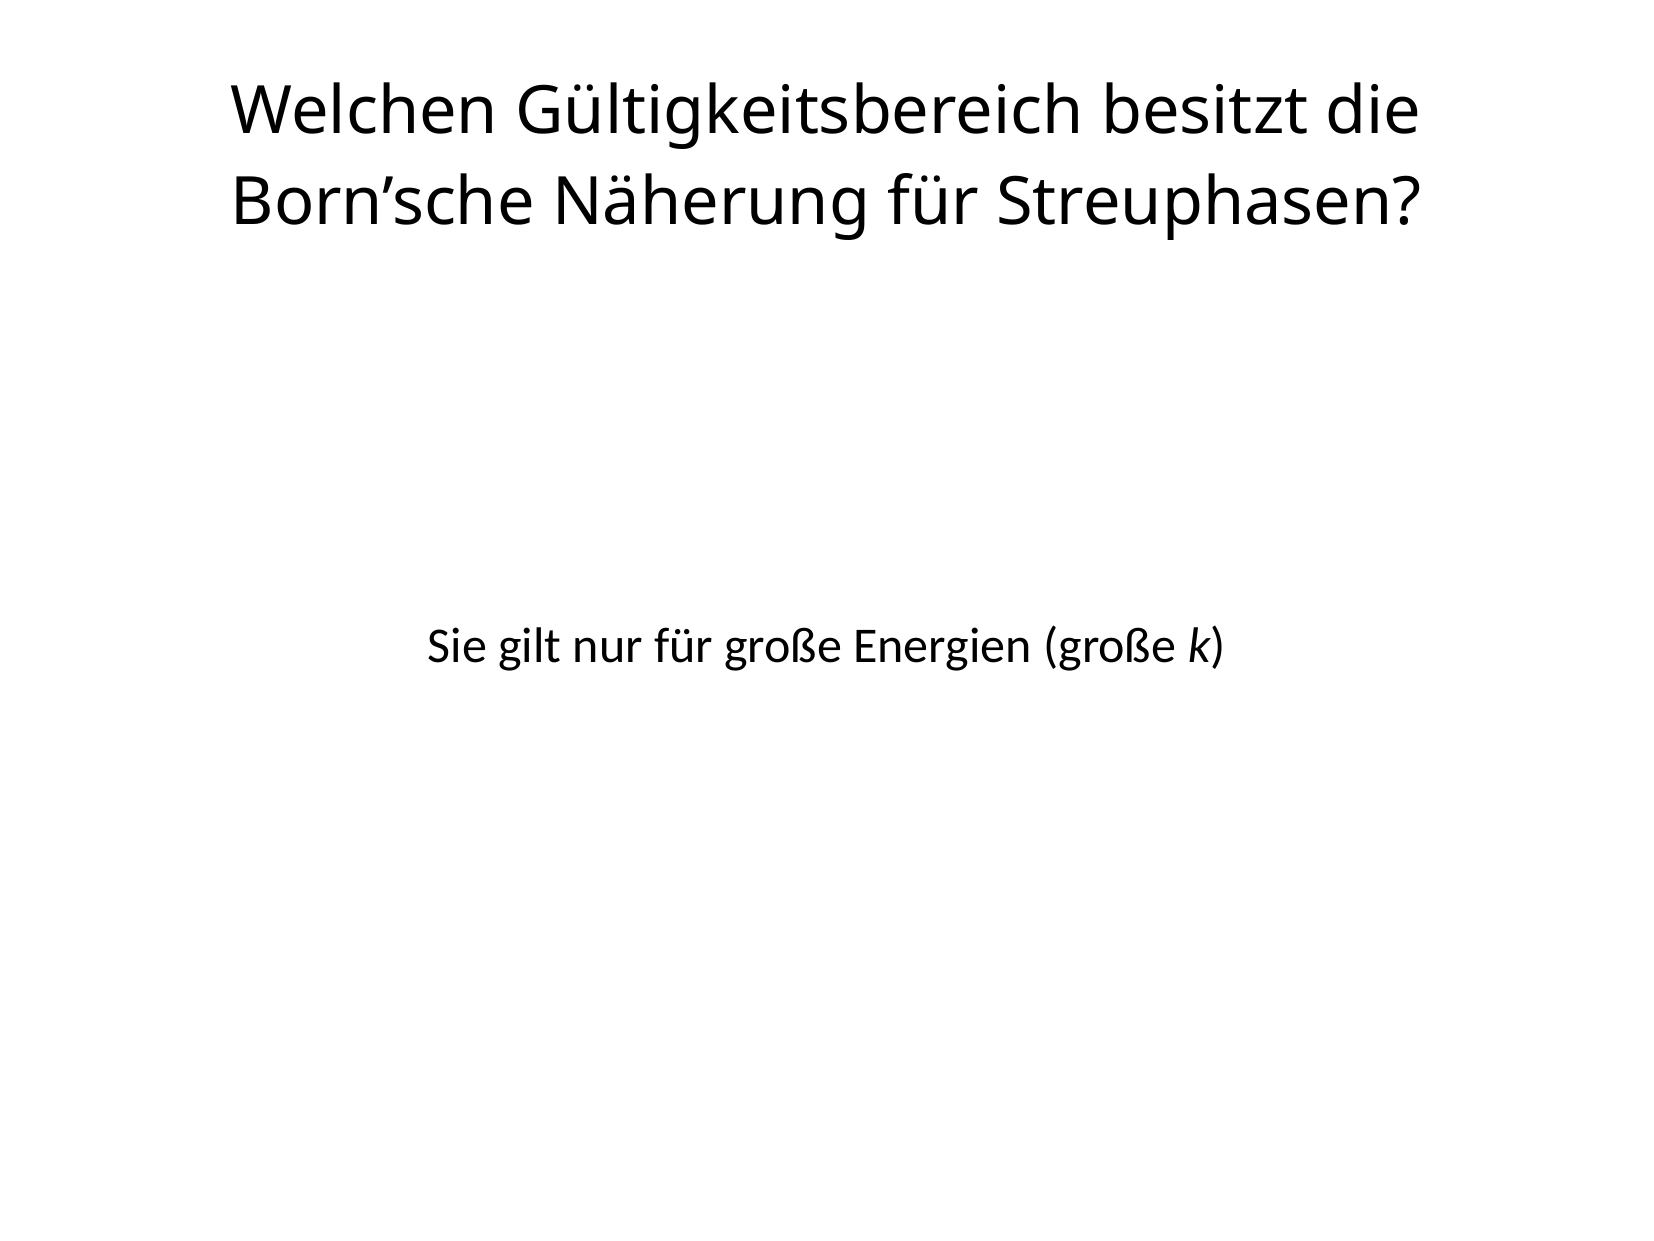

# Welchen Gültigkeitsbereich besitzt die Born’sche Näherung für Streuphasen?
Sie gilt nur für große Energien (große k)